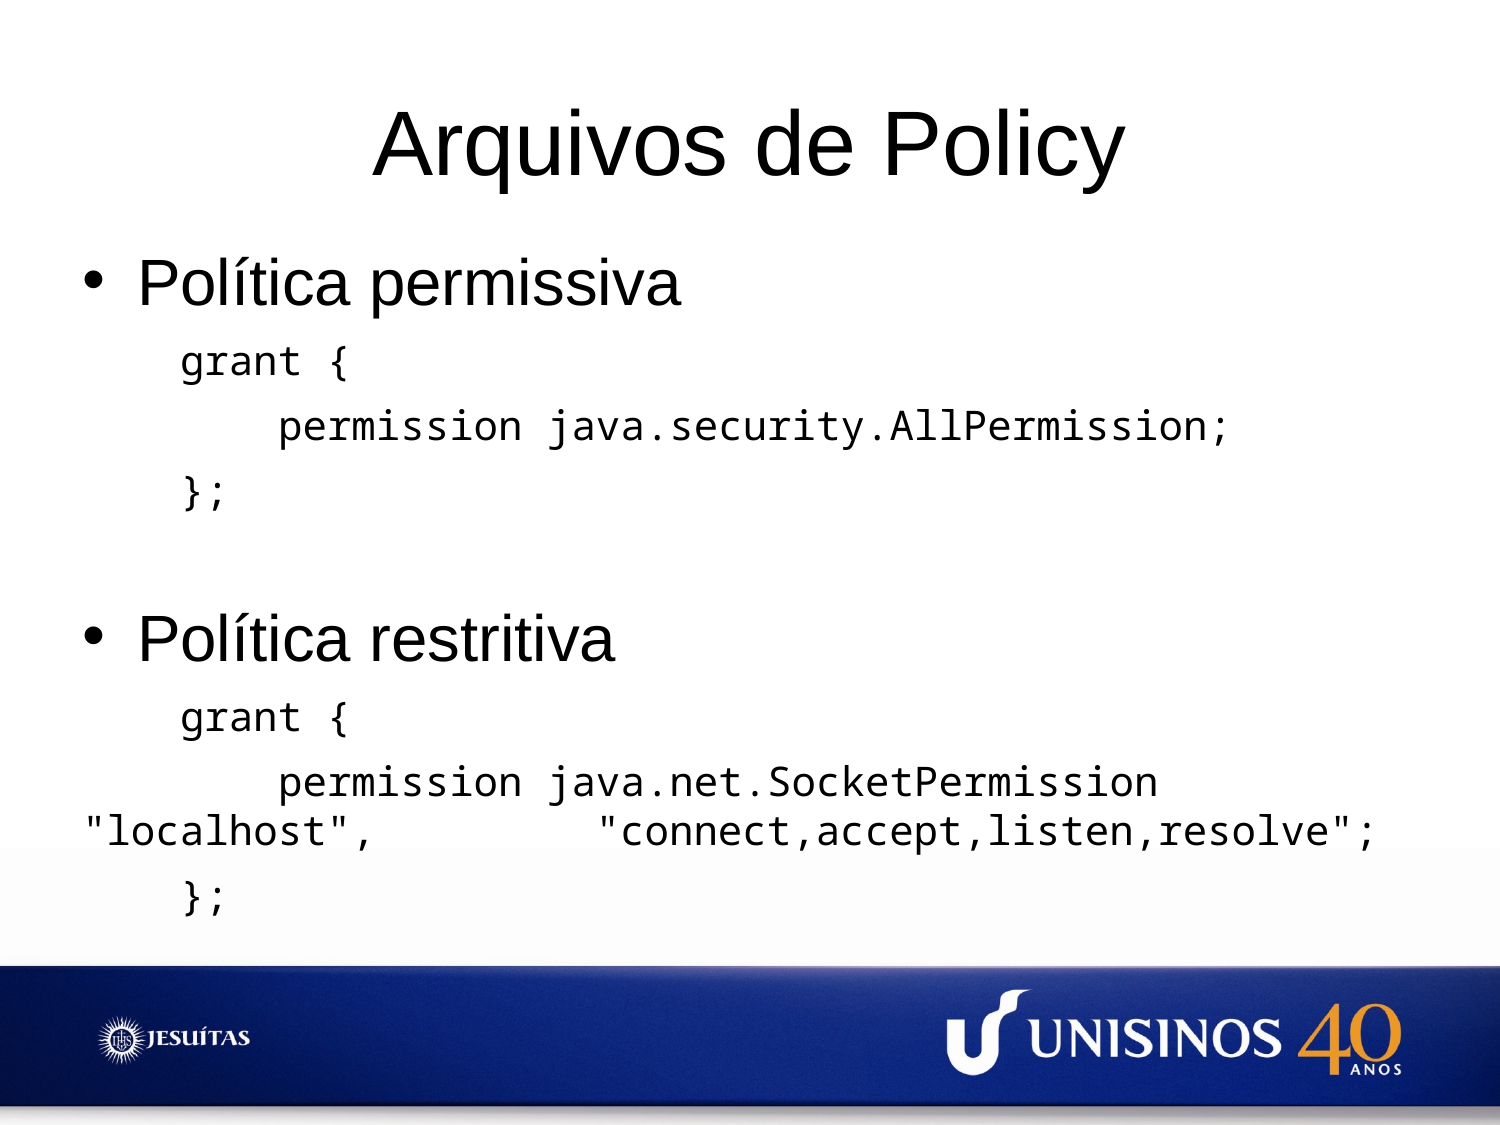

# Arquivos de Policy
Política permissiva
 grant {
 permission java.security.AllPermission;
 };
Política restritiva
 grant {
 permission java.net.SocketPermission "localhost", "connect,accept,listen,resolve";
 };
30